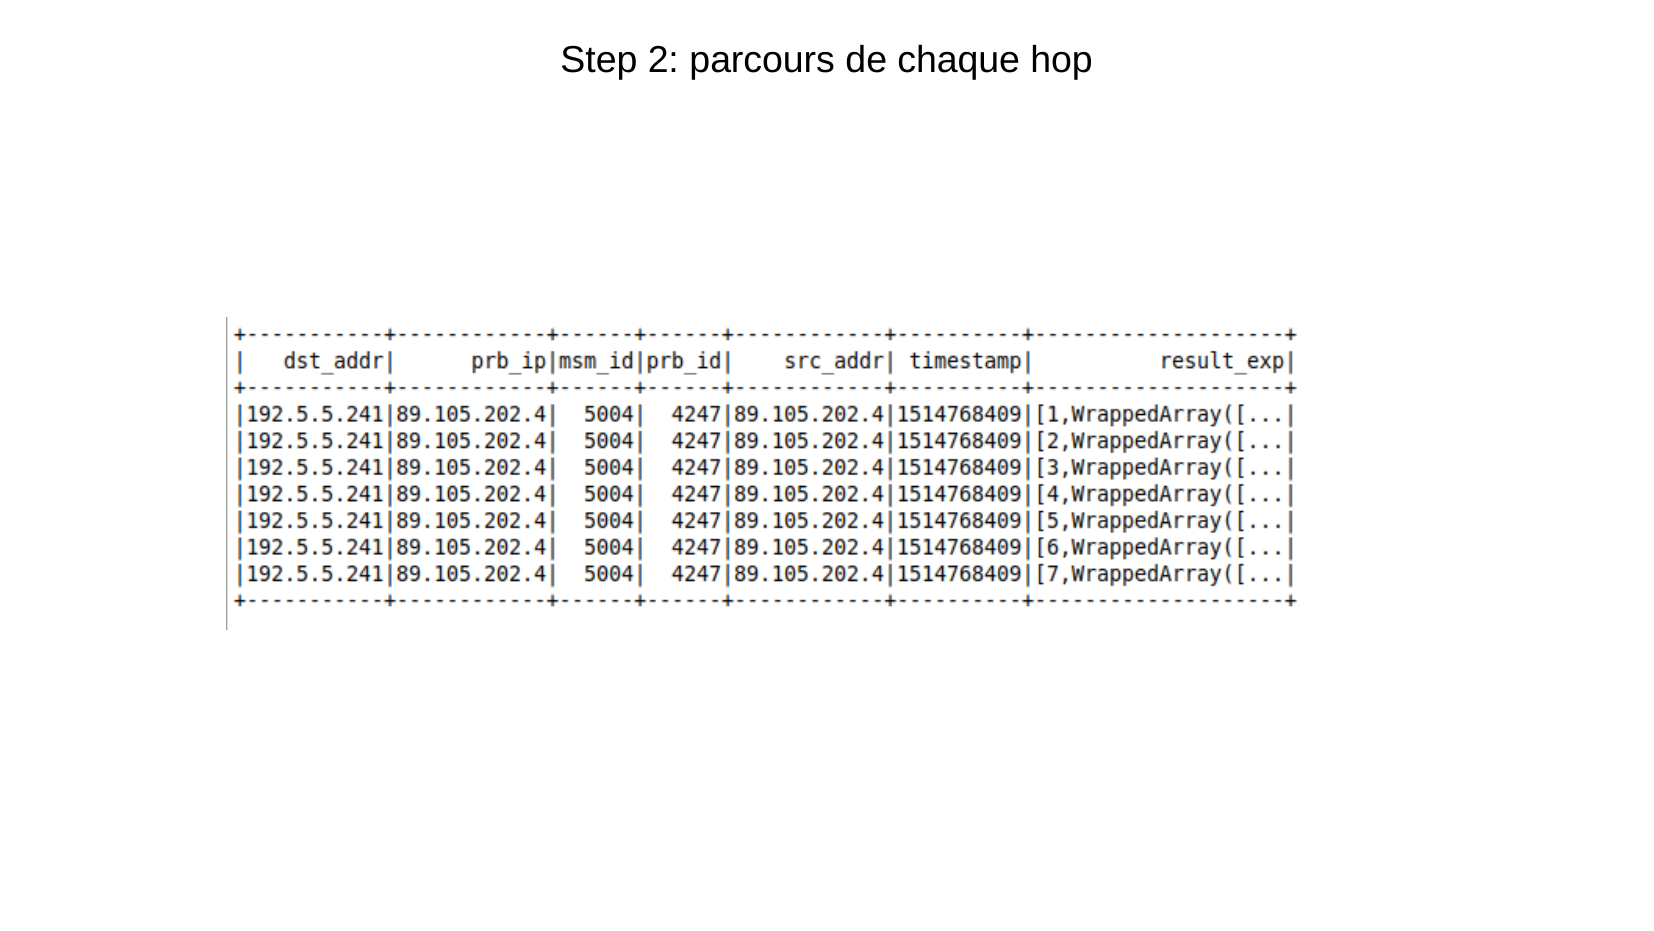

# Step 2: parcours de chaque hop